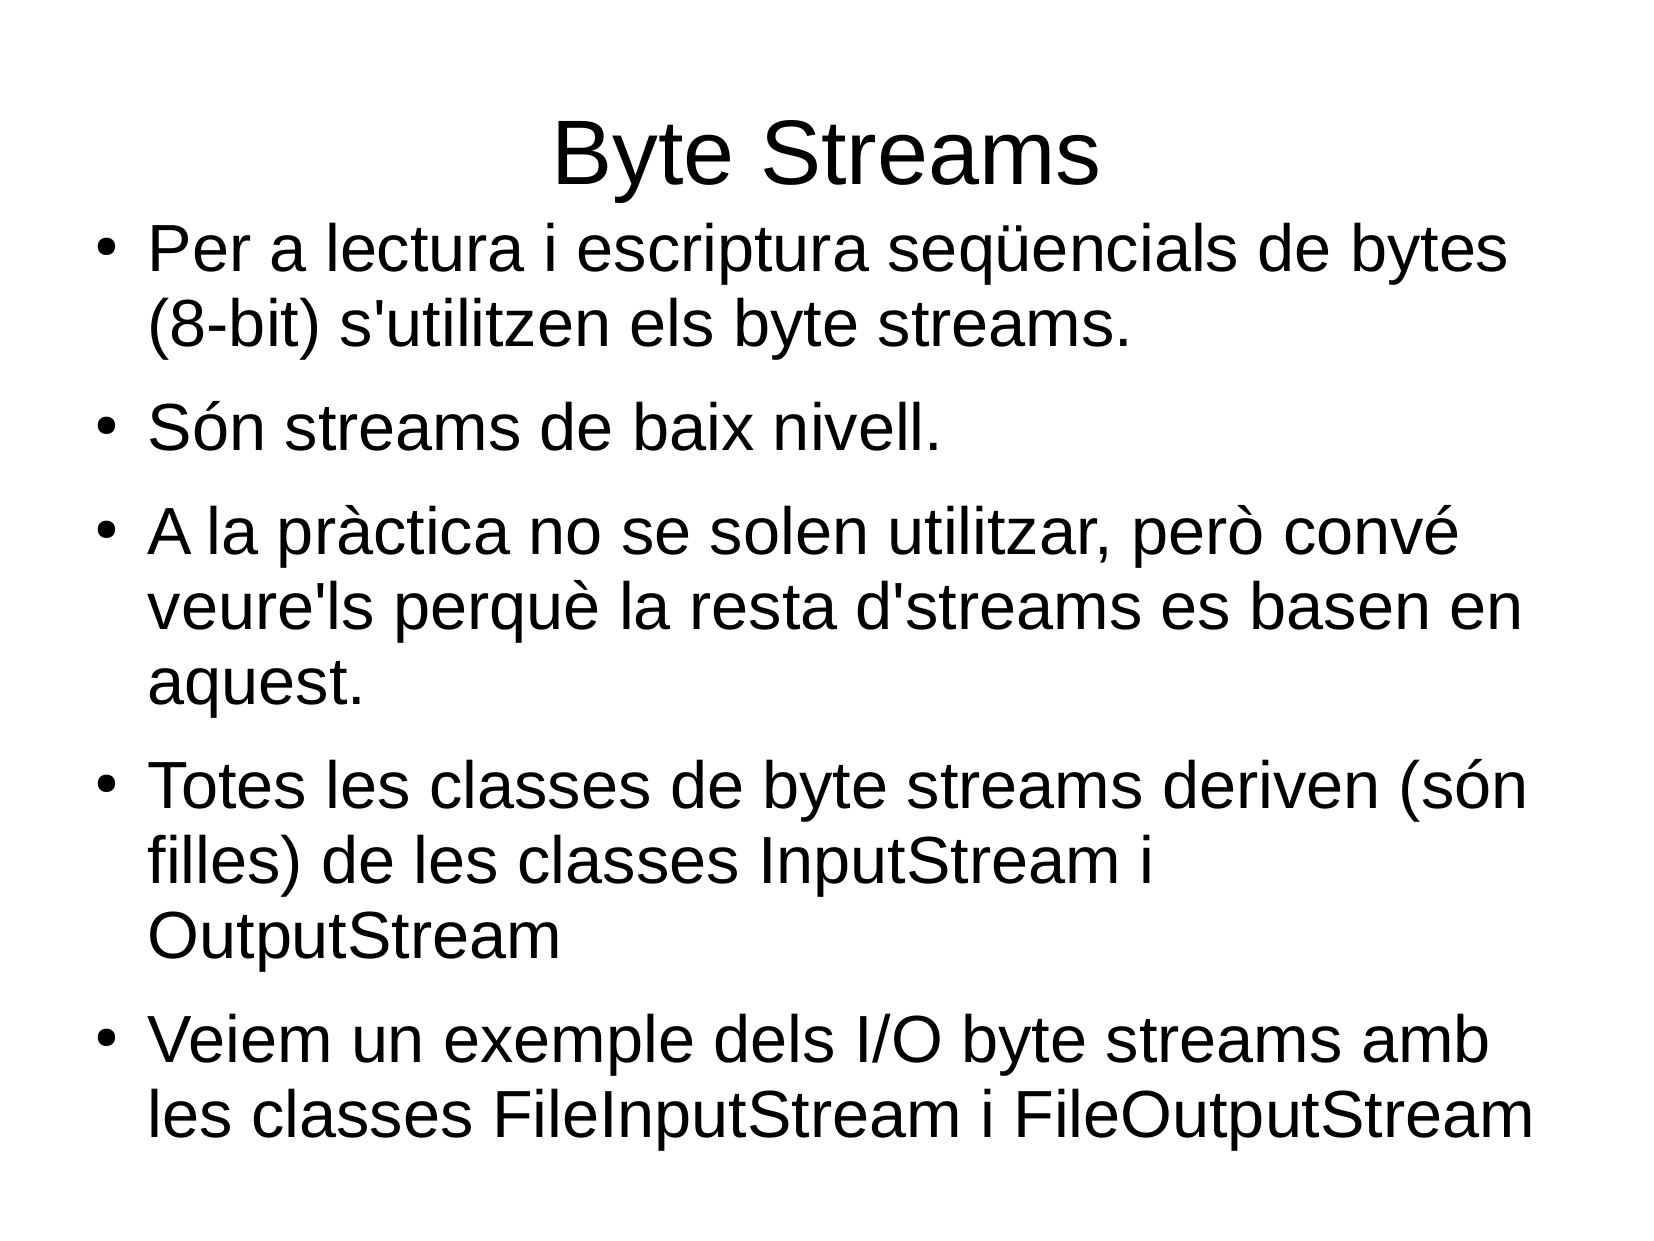

# Byte Streams
Per a lectura i escriptura seqüencials de bytes (8-bit) s'utilitzen els byte streams.
Són streams de baix nivell.
A la pràctica no se solen utilitzar, però convé veure'ls perquè la resta d'streams es basen en aquest.
Totes les classes de byte streams deriven (són filles) de les classes InputStream i OutputStream
Veiem un exemple dels I/O byte streams amb les classes FileInputStream i FileOutputStream